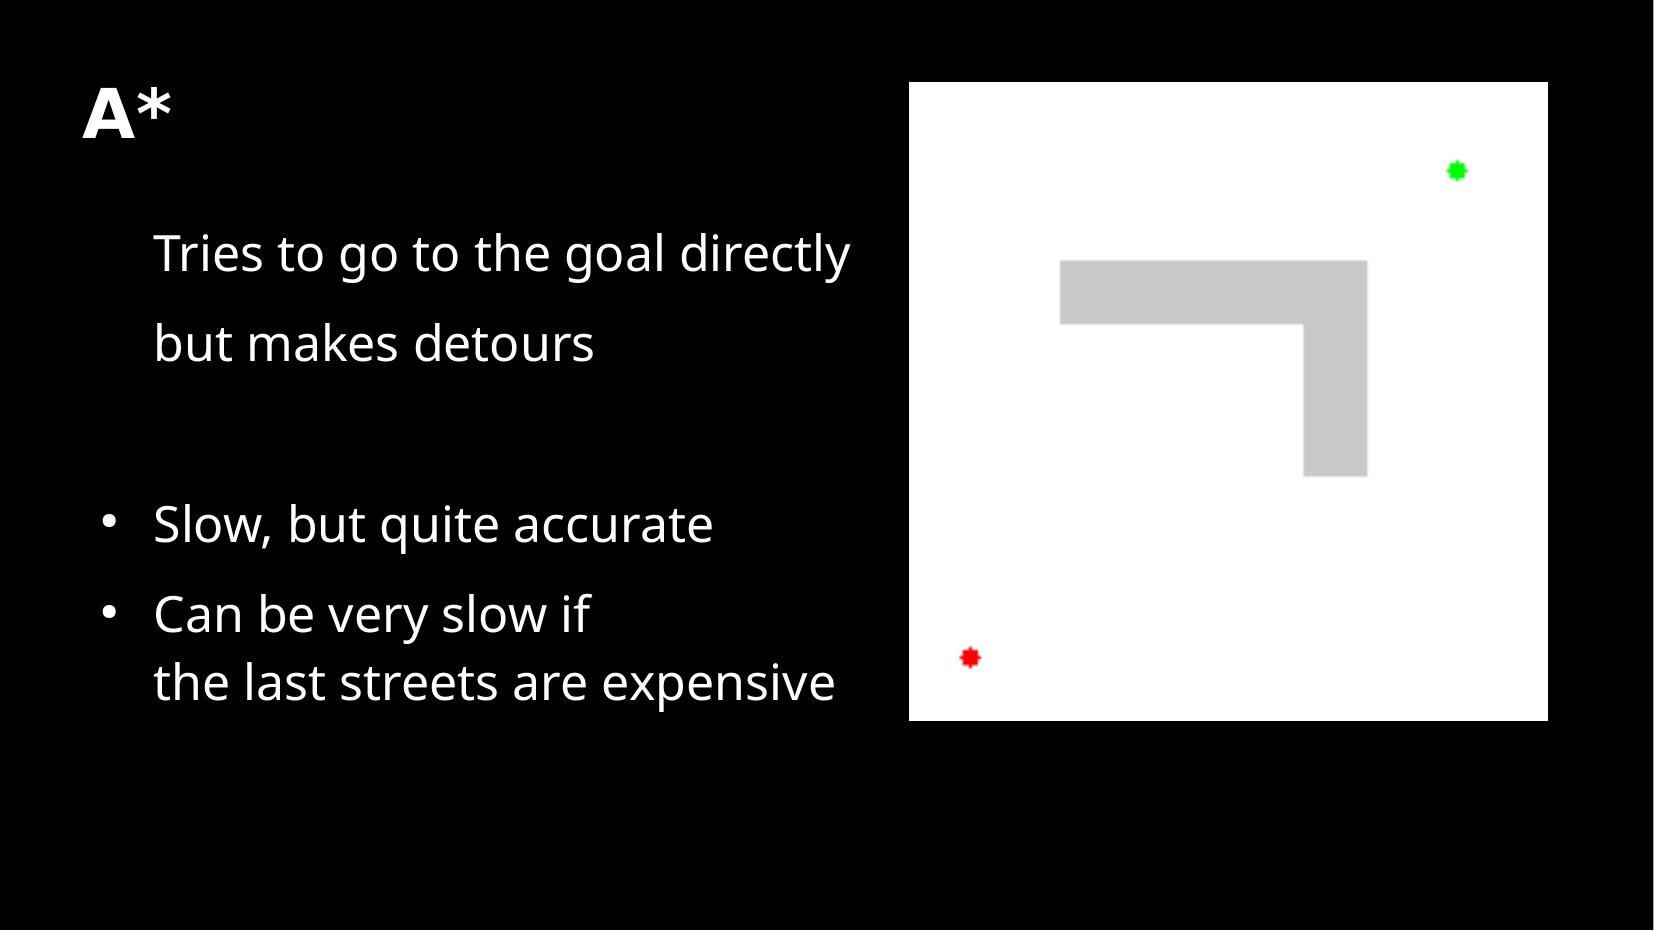

# A*
Tries to go to the goal directly
but makes detours
Slow, but quite accurate
Can be very slow if
the last streets are expensive